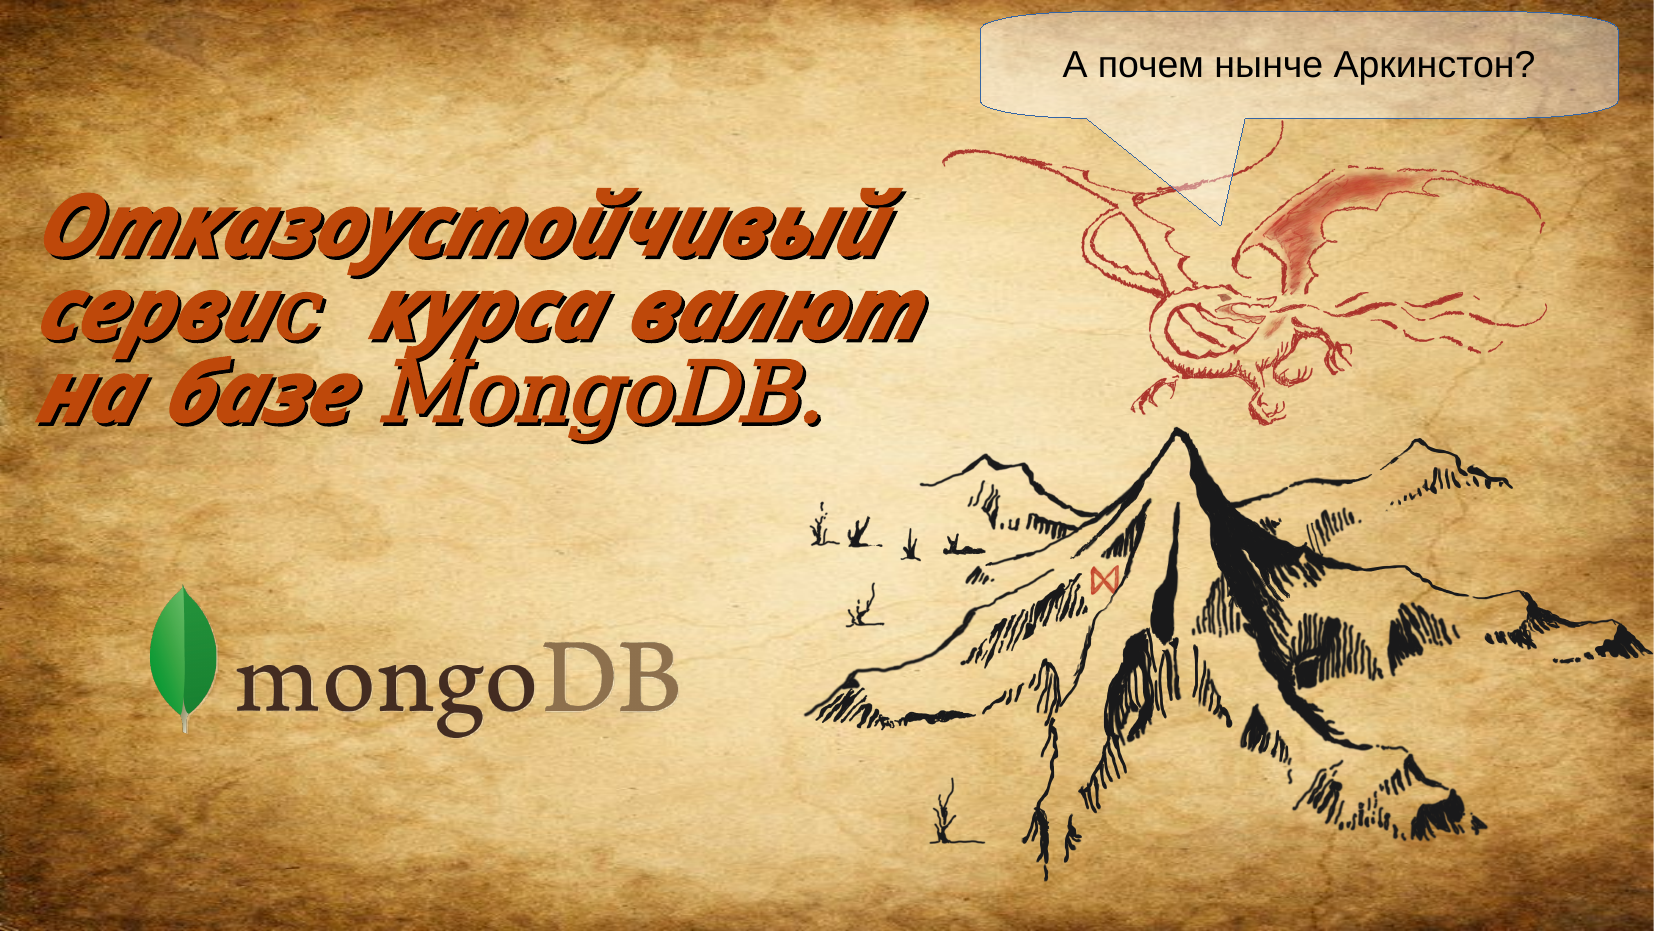

# Отказоустойчивый сервиc курса валют на базе MongoDB.
А почем нынче Аркинстон?